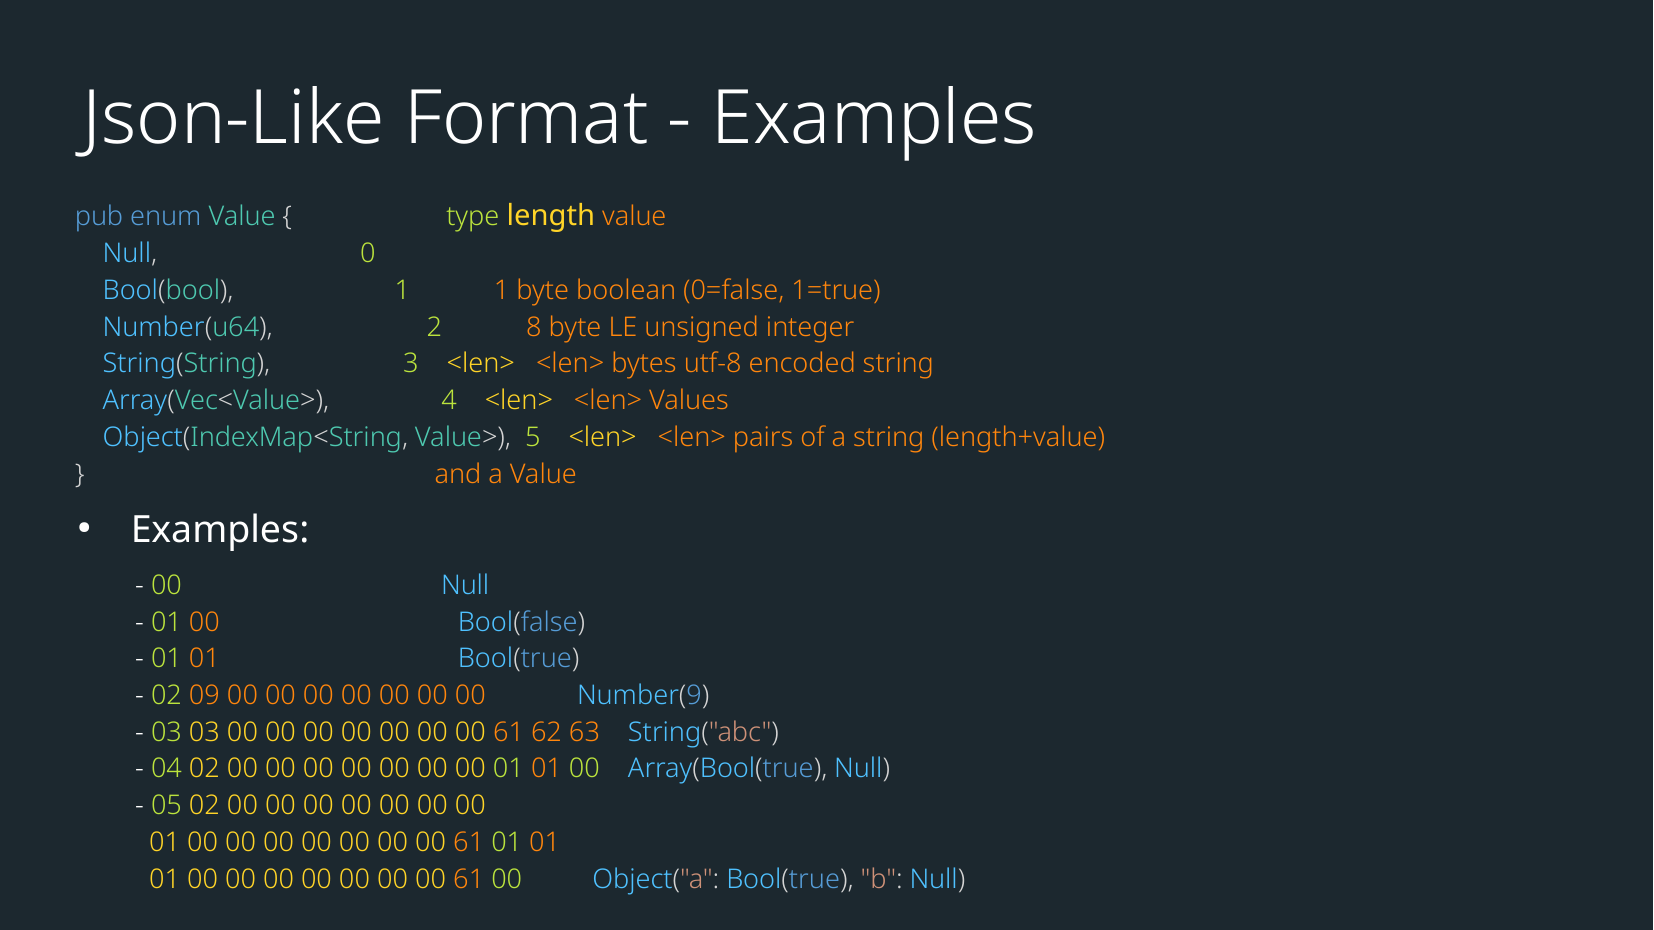

# Json-Like Format - Examples
pub enum Value { type length value
 Null, 0
 Bool(bool), 1 1 byte boolean (0=false, 1=true)
 Number(u64), 2 8 byte LE unsigned integer
 String(String), 3 <len> <len> bytes utf-8 encoded string
 Array(Vec<Value>), 4 <len> <len> Values
 Object(IndexMap<String, Value>), 5 <len> <len> pairs of a string (length+value)
} and a Value
Examples:
- 00 Null
- 01 00 Bool(false)
- 01 01 Bool(true)
- 02 09 00 00 00 00 00 00 00 Number(9)
- 03 03 00 00 00 00 00 00 00 61 62 63 String("abc")
- 04 02 00 00 00 00 00 00 00 01 01 00 Array(Bool(true), Null)
- 05 02 00 00 00 00 00 00 00
 01 00 00 00 00 00 00 00 61 01 01
 01 00 00 00 00 00 00 00 61 00 Object("a": Bool(true), "b": Null)